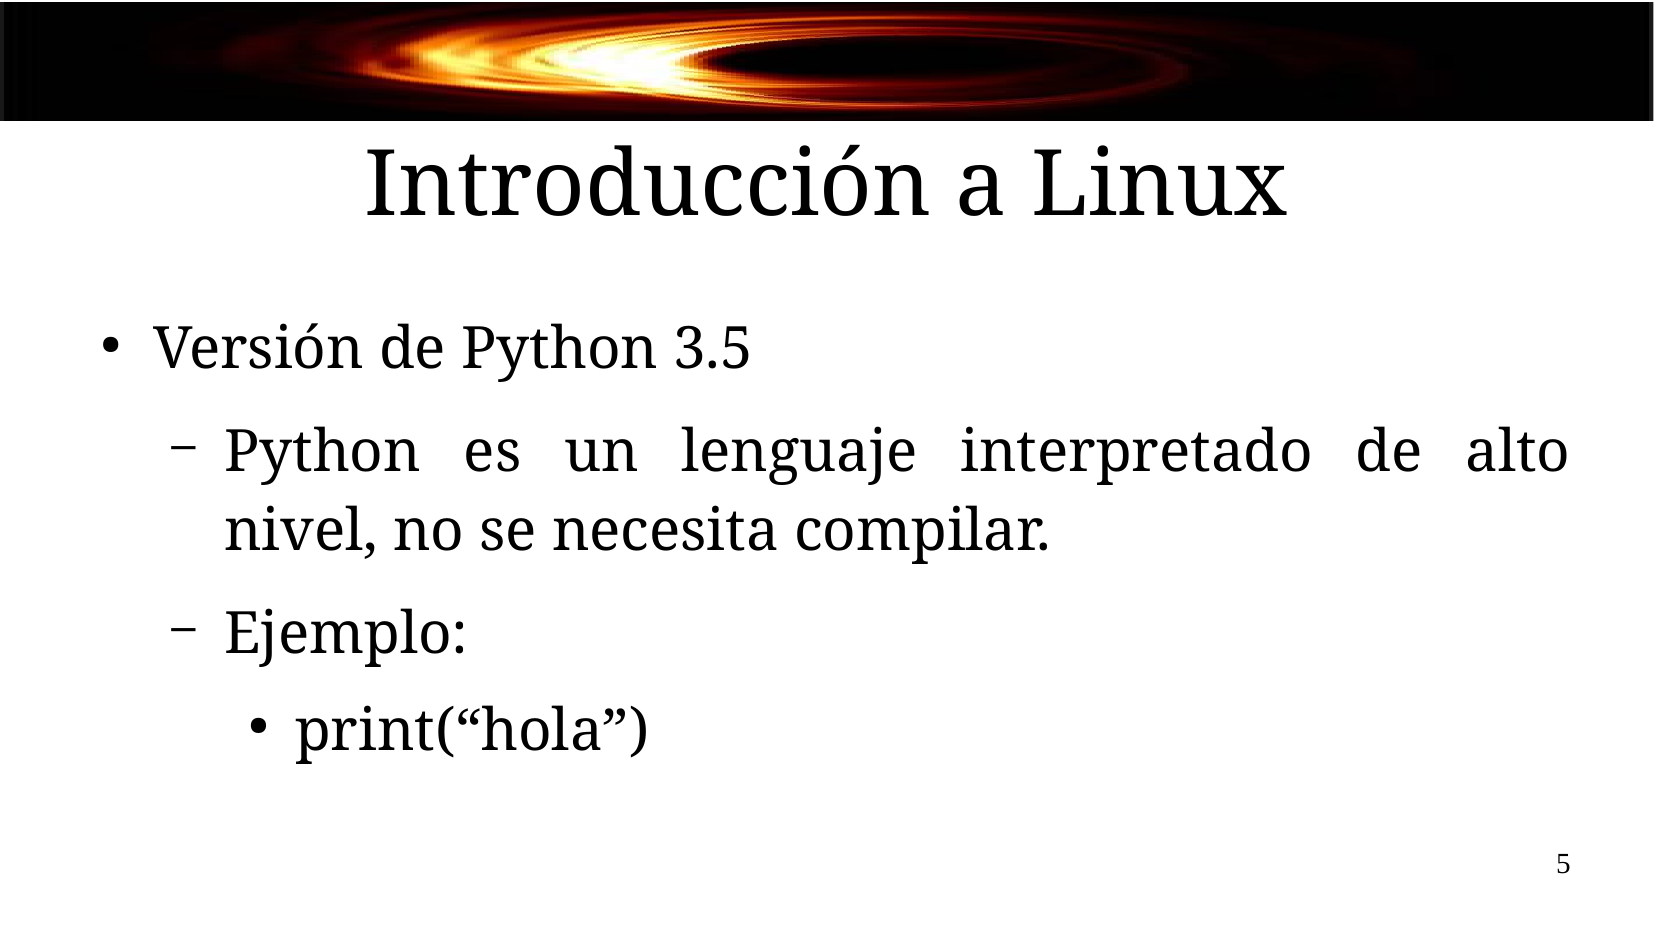

# Introducción a Linux
Versión de Python 3.5
Python es un lenguaje interpretado de alto nivel, no se necesita compilar.
Ejemplo:
print(“hola”)
5